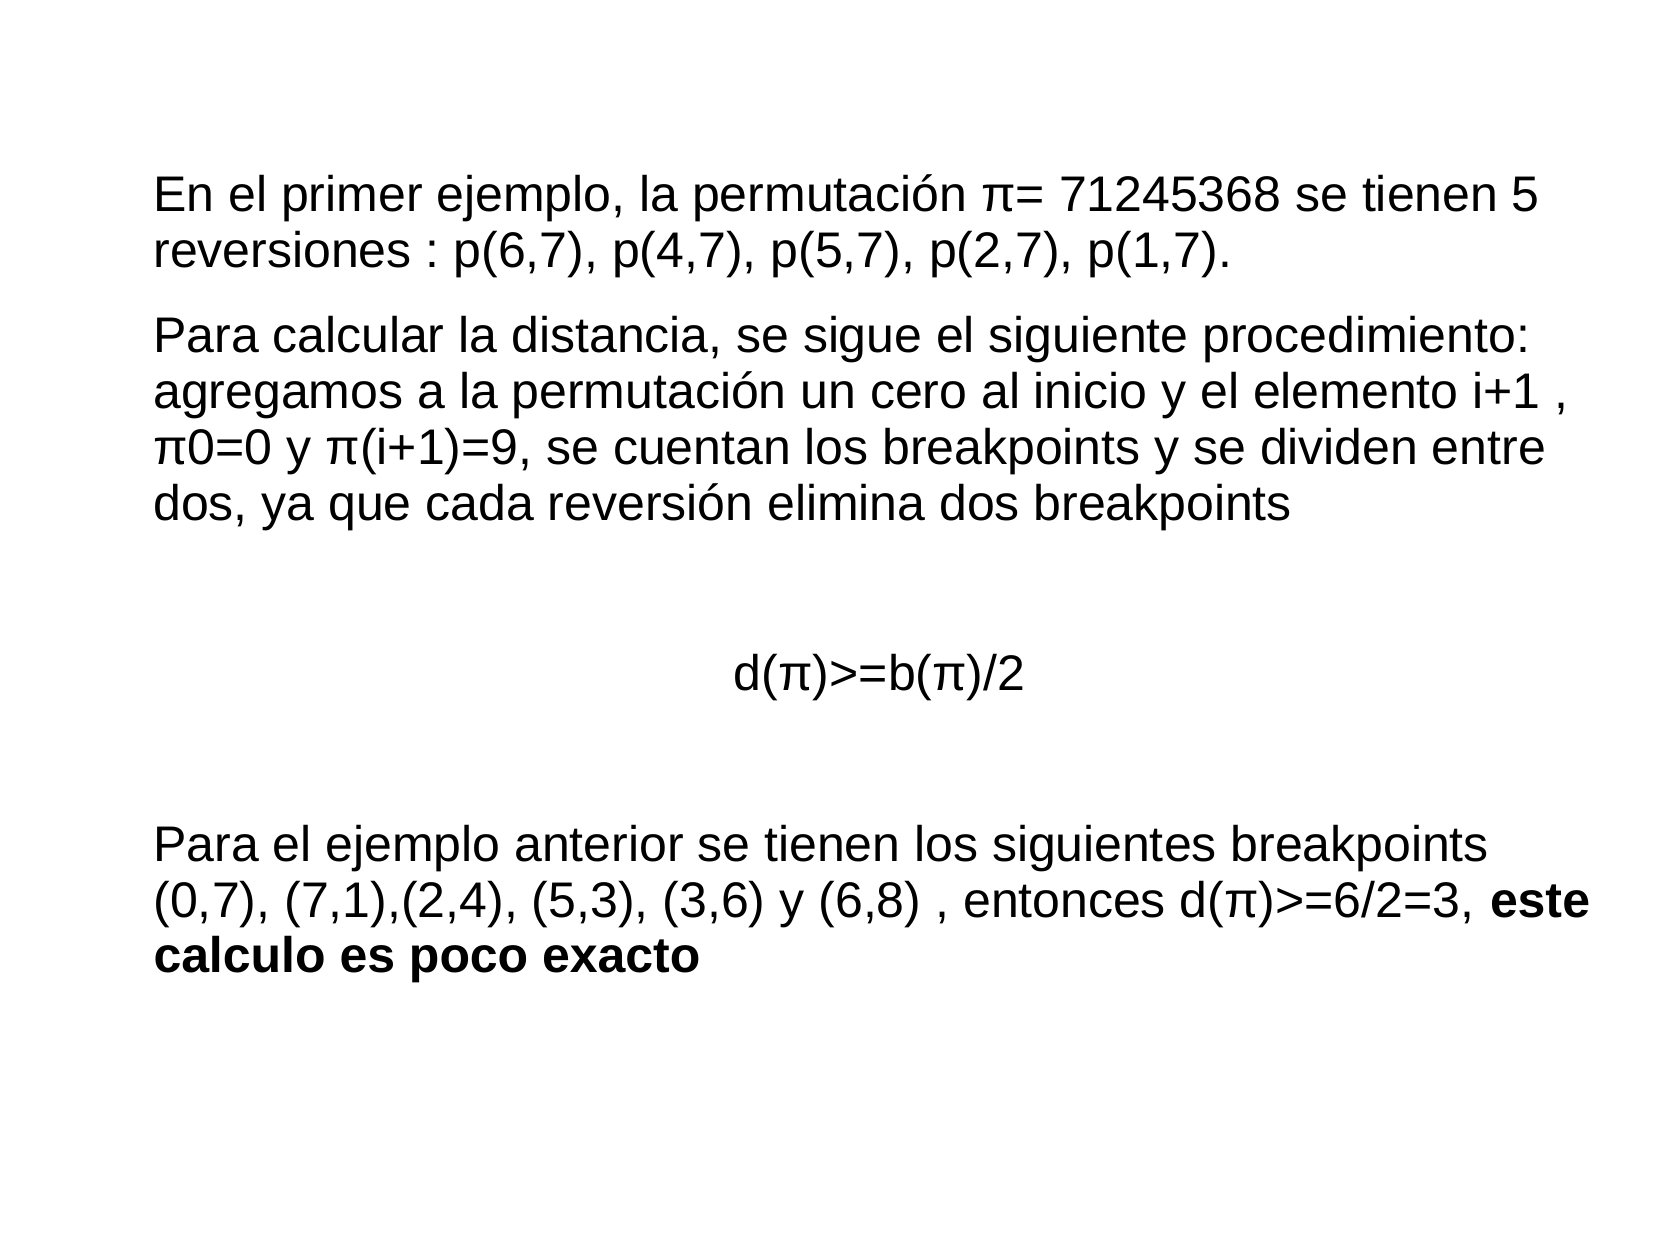

# En el primer ejemplo, la permutación π= 71245368 se tienen 5 reversiones : p(6,7), p(4,7), p(5,7), p(2,7), p(1,7).
Para calcular la distancia, se sigue el siguiente procedimiento: agregamos a la permutación un cero al inicio y el elemento i+1 , π0=0 y π(i+1)=9, se cuentan los breakpoints y se dividen entre dos, ya que cada reversión elimina dos breakpoints
d(π)>=b(π)/2
Para el ejemplo anterior se tienen los siguientes breakpoints (0,7), (7,1),(2,4), (5,3), (3,6) y (6,8) , entonces d(π)>=6/2=3, este calculo es poco exacto